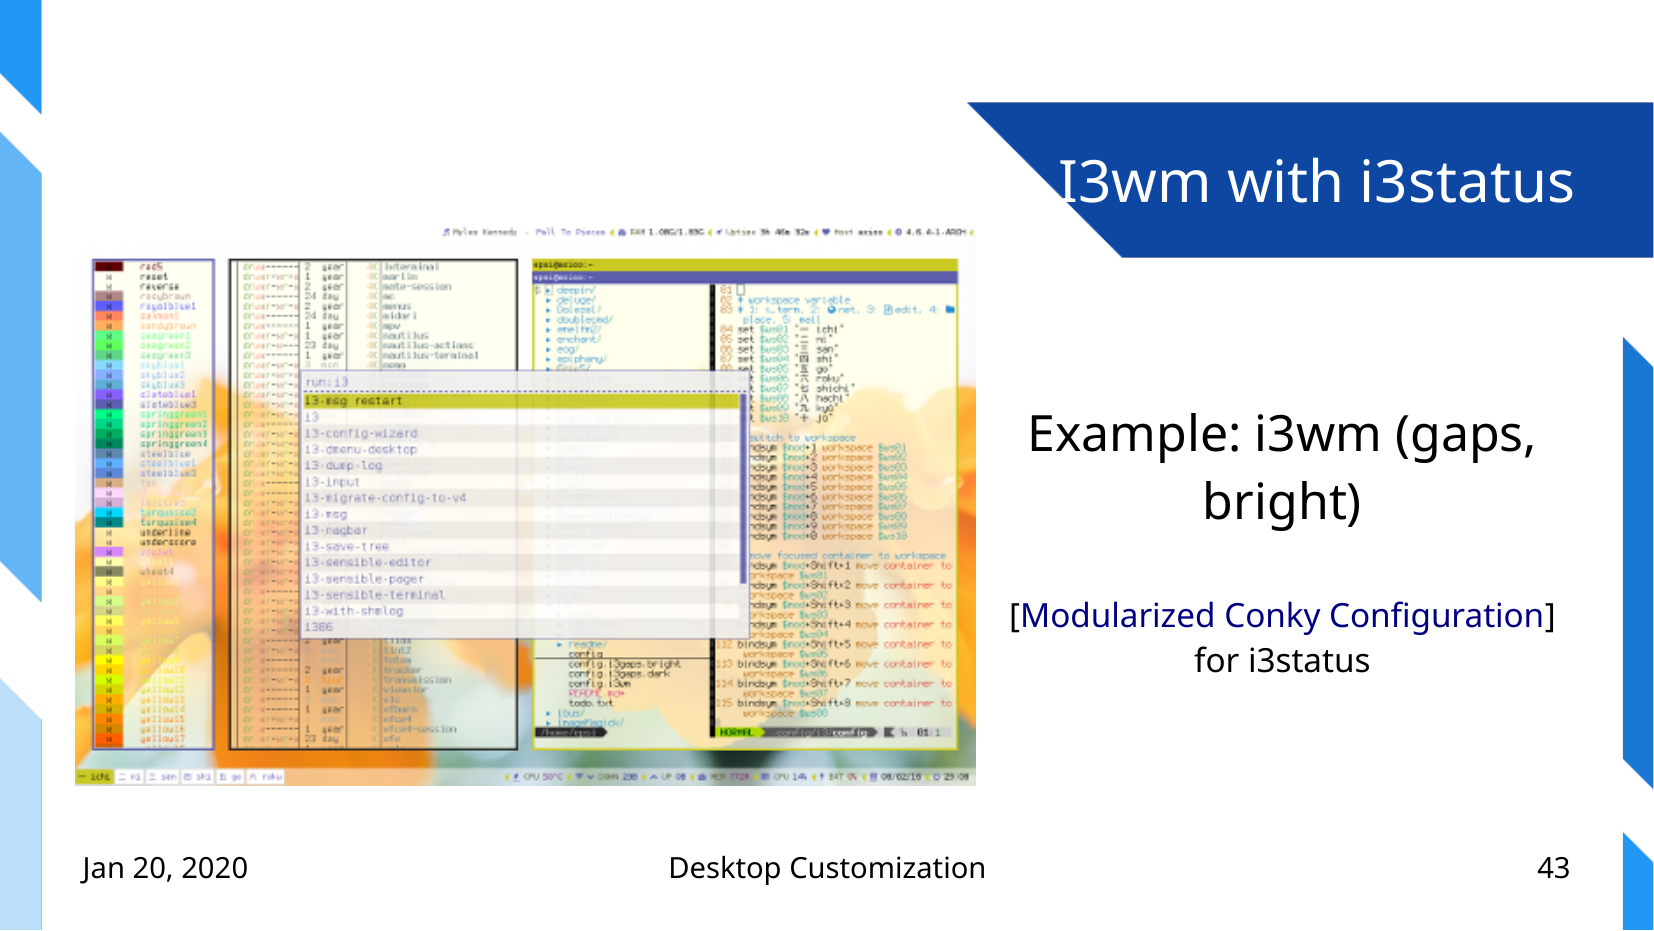

# I3wm with i3status
Example: i3wm (gaps, bright)
[Modularized Conky Configuration]
for i3status
Jan 20, 2020
Desktop Customization
43